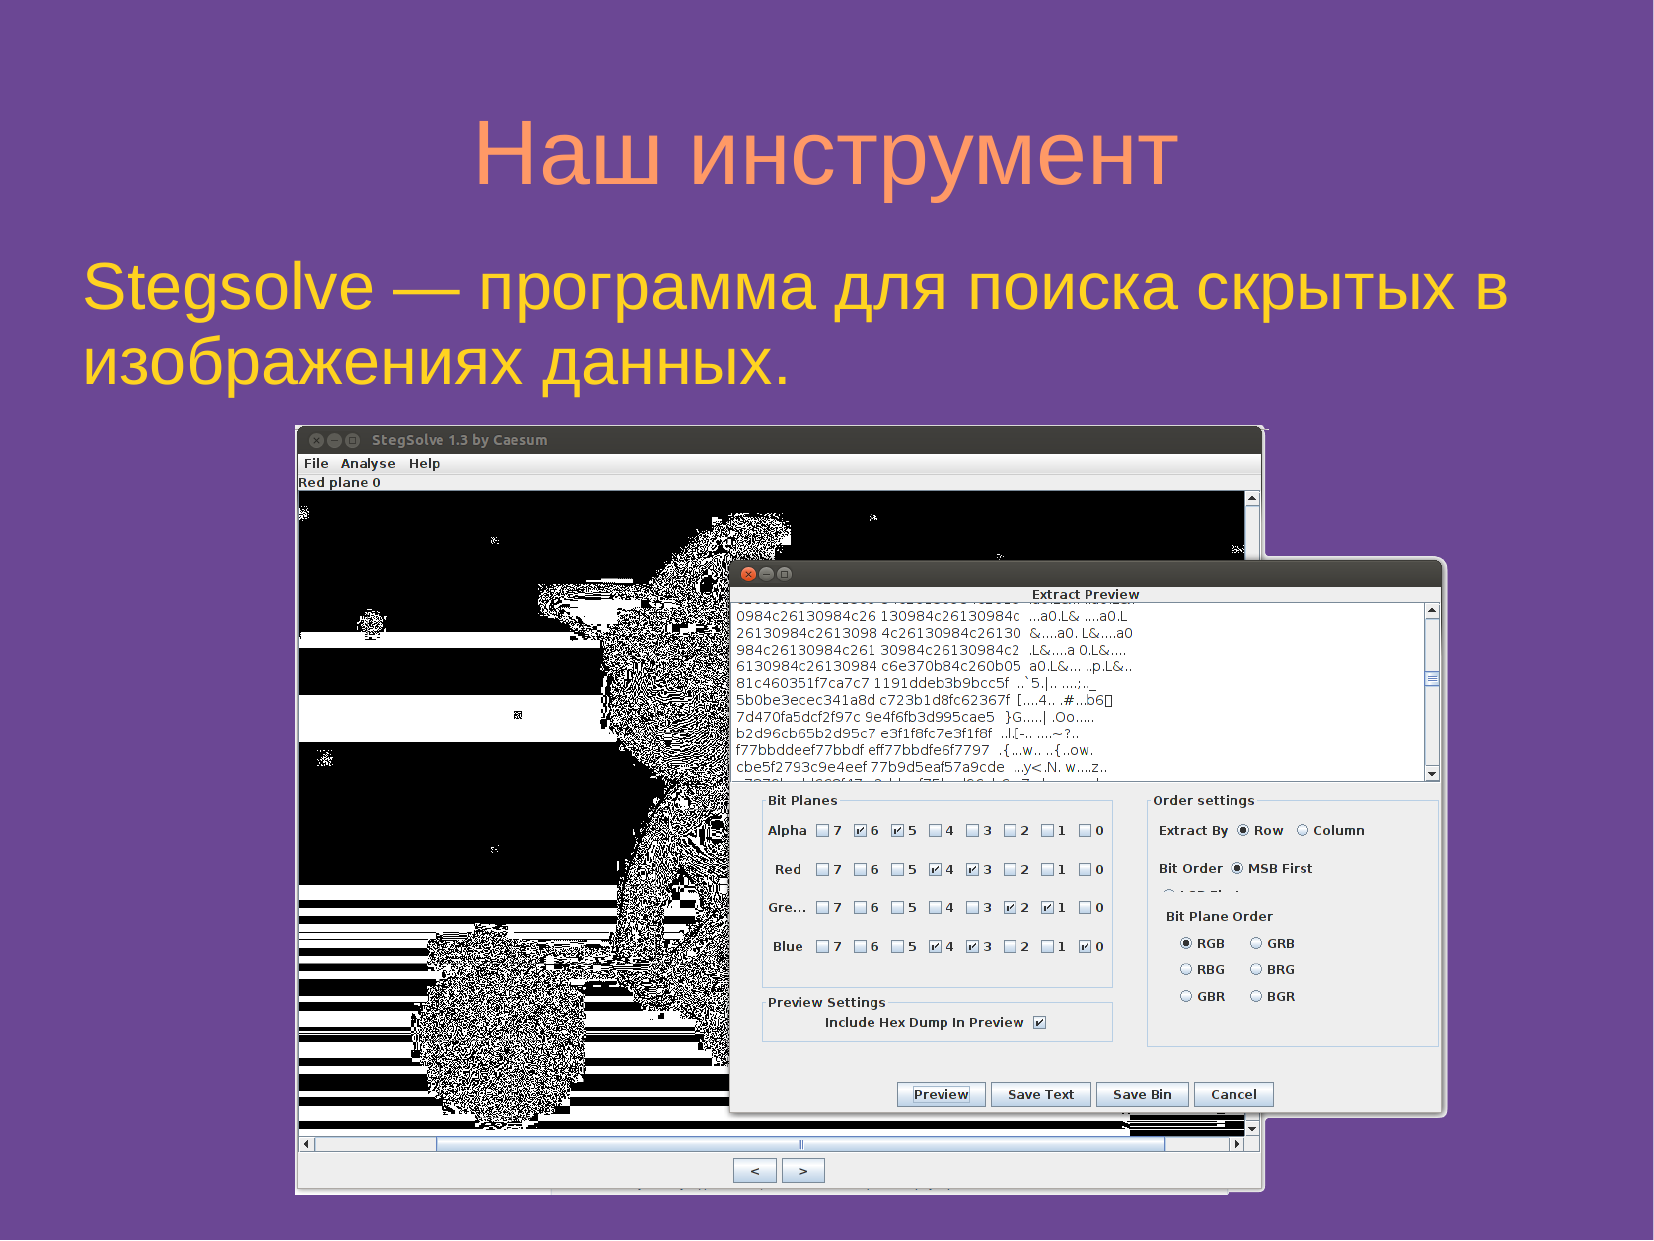

# Наш инструмент
Stegsolve — программа для поиска скрытых в изображениях данных.